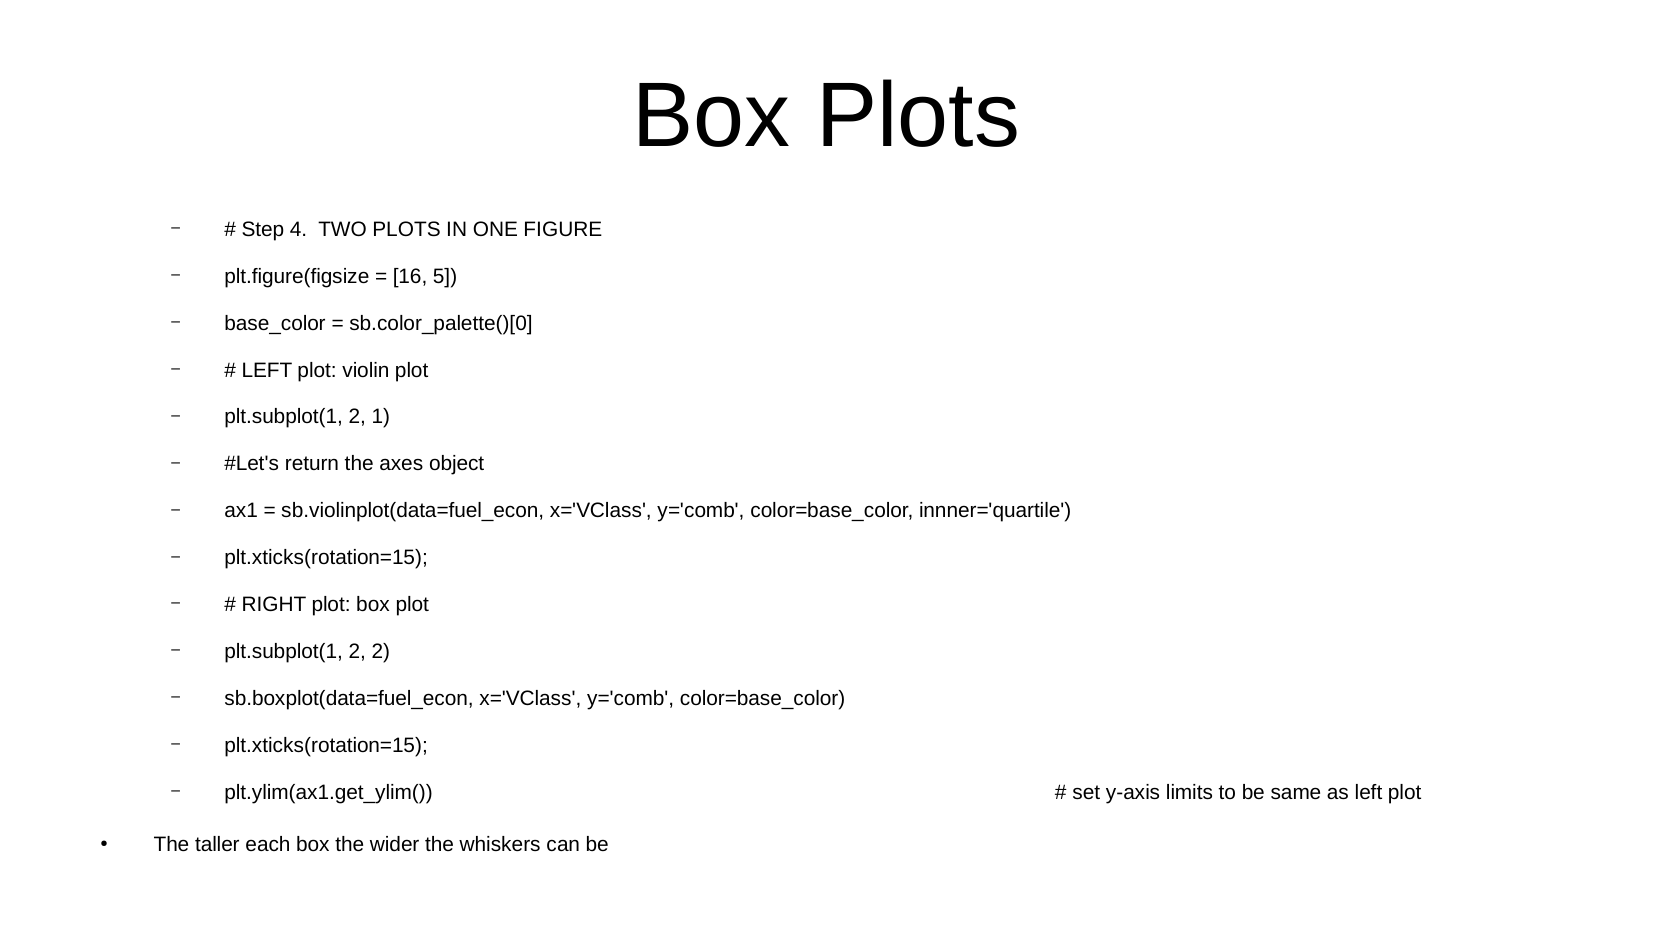

# Box Plots
# Step 4. TWO PLOTS IN ONE FIGURE
plt.figure(figsize = [16, 5])
base_color = sb.color_palette()[0]
# LEFT plot: violin plot
plt.subplot(1, 2, 1)
#Let's return the axes object
ax1 = sb.violinplot(data=fuel_econ, x='VClass', y='comb', color=base_color, innner='quartile')
plt.xticks(rotation=15);
# RIGHT plot: box plot
plt.subplot(1, 2, 2)
sb.boxplot(data=fuel_econ, x='VClass', y='comb', color=base_color)
plt.xticks(rotation=15);
plt.ylim(ax1.get_ylim())									 # set y-axis limits to be same as left plot
The taller each box the wider the whiskers can be